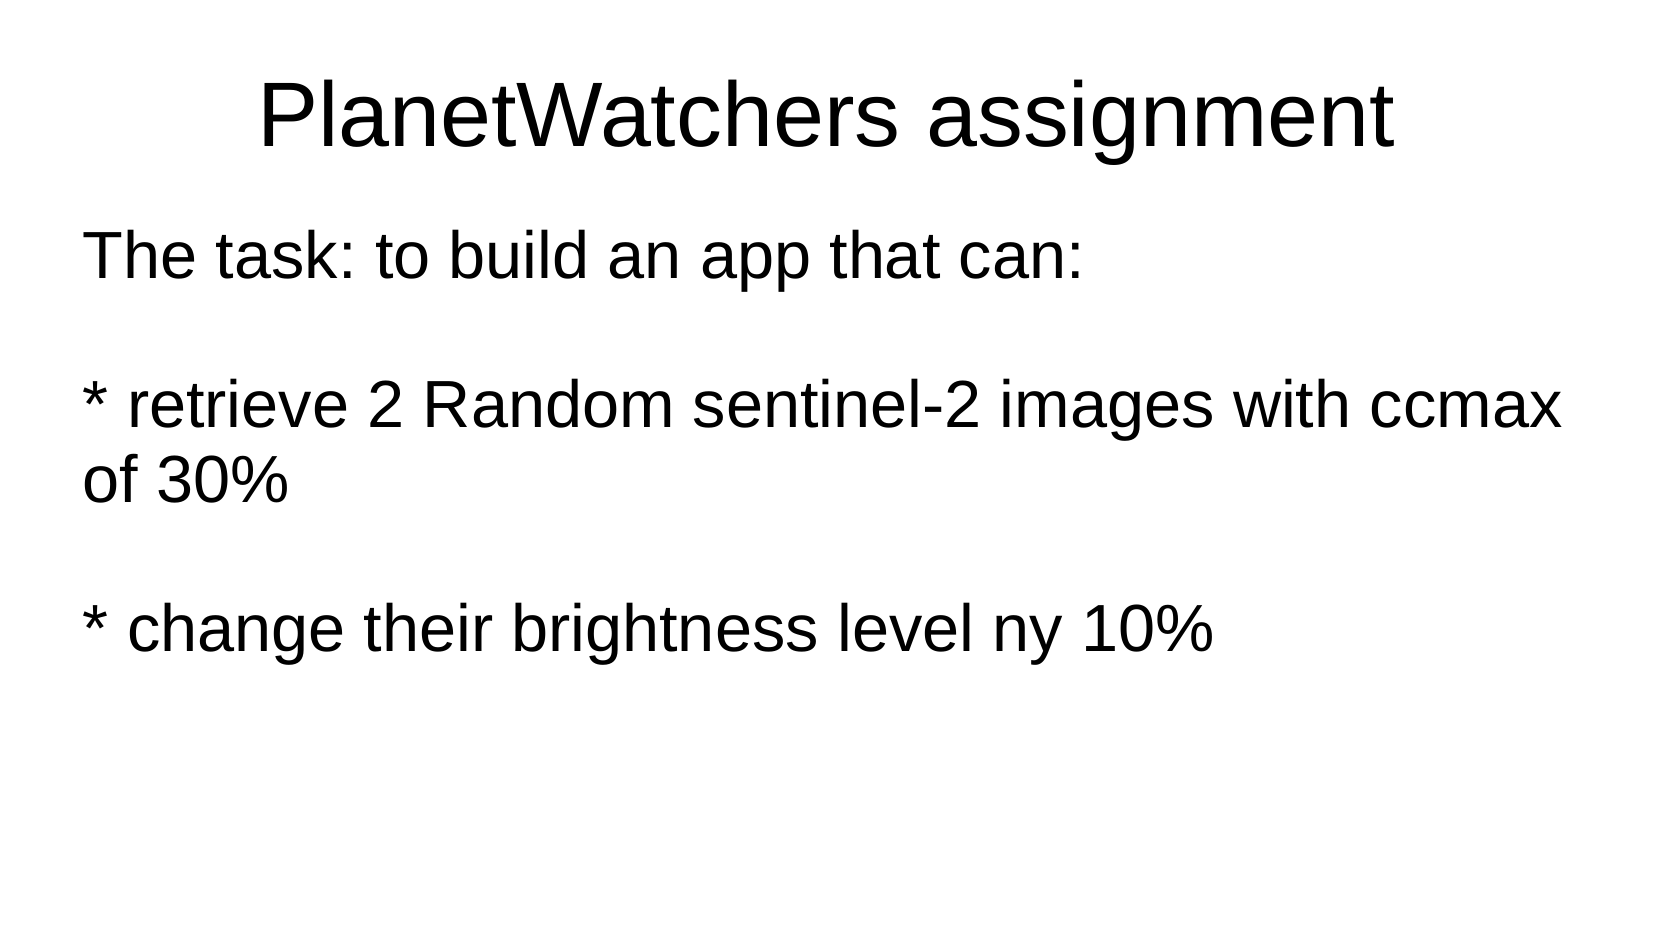

# PlanetWatchers assignment
The task: to build an app that can:
* retrieve 2 Random sentinel-2 images with ccmax of 30%
* change their brightness level ny 10%